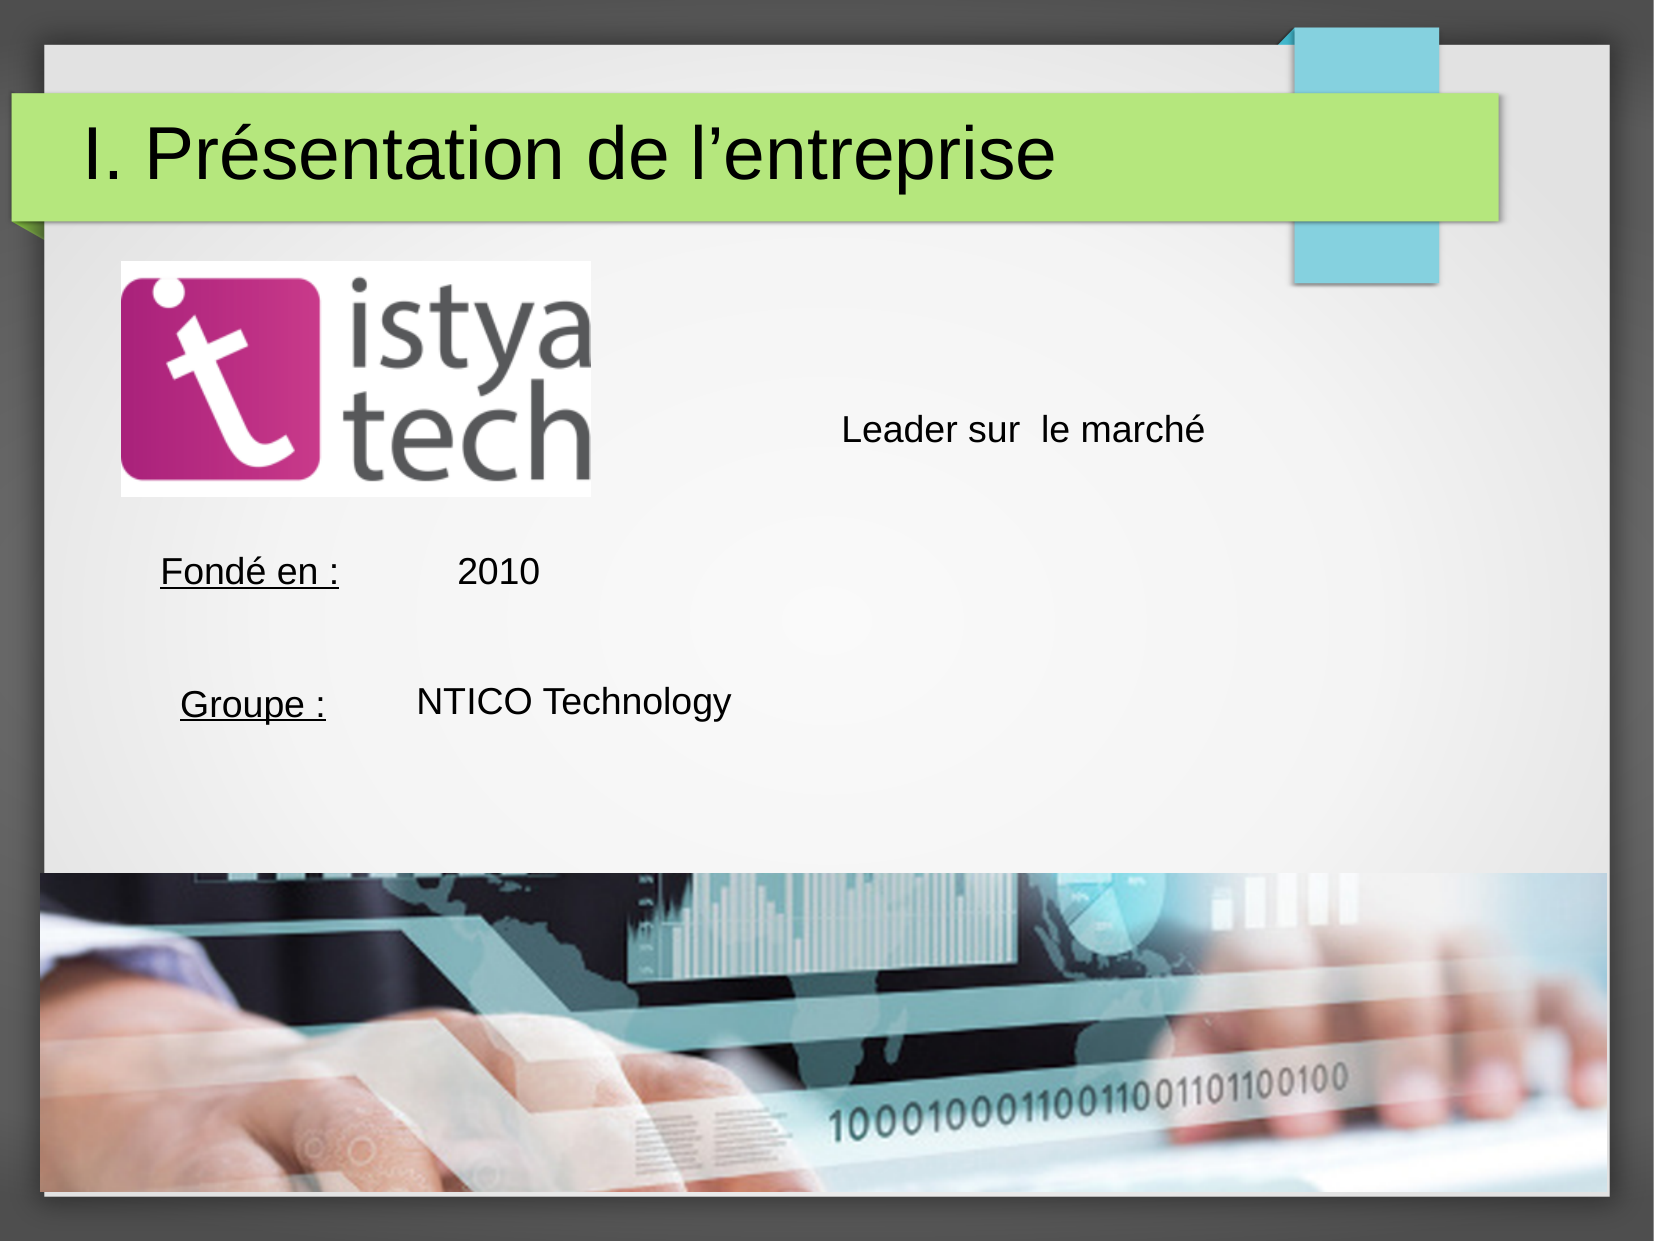

# I. Présentation de l’entreprise
Leader sur le marché
Fondé en :
2010
NTICO Technology
Groupe :